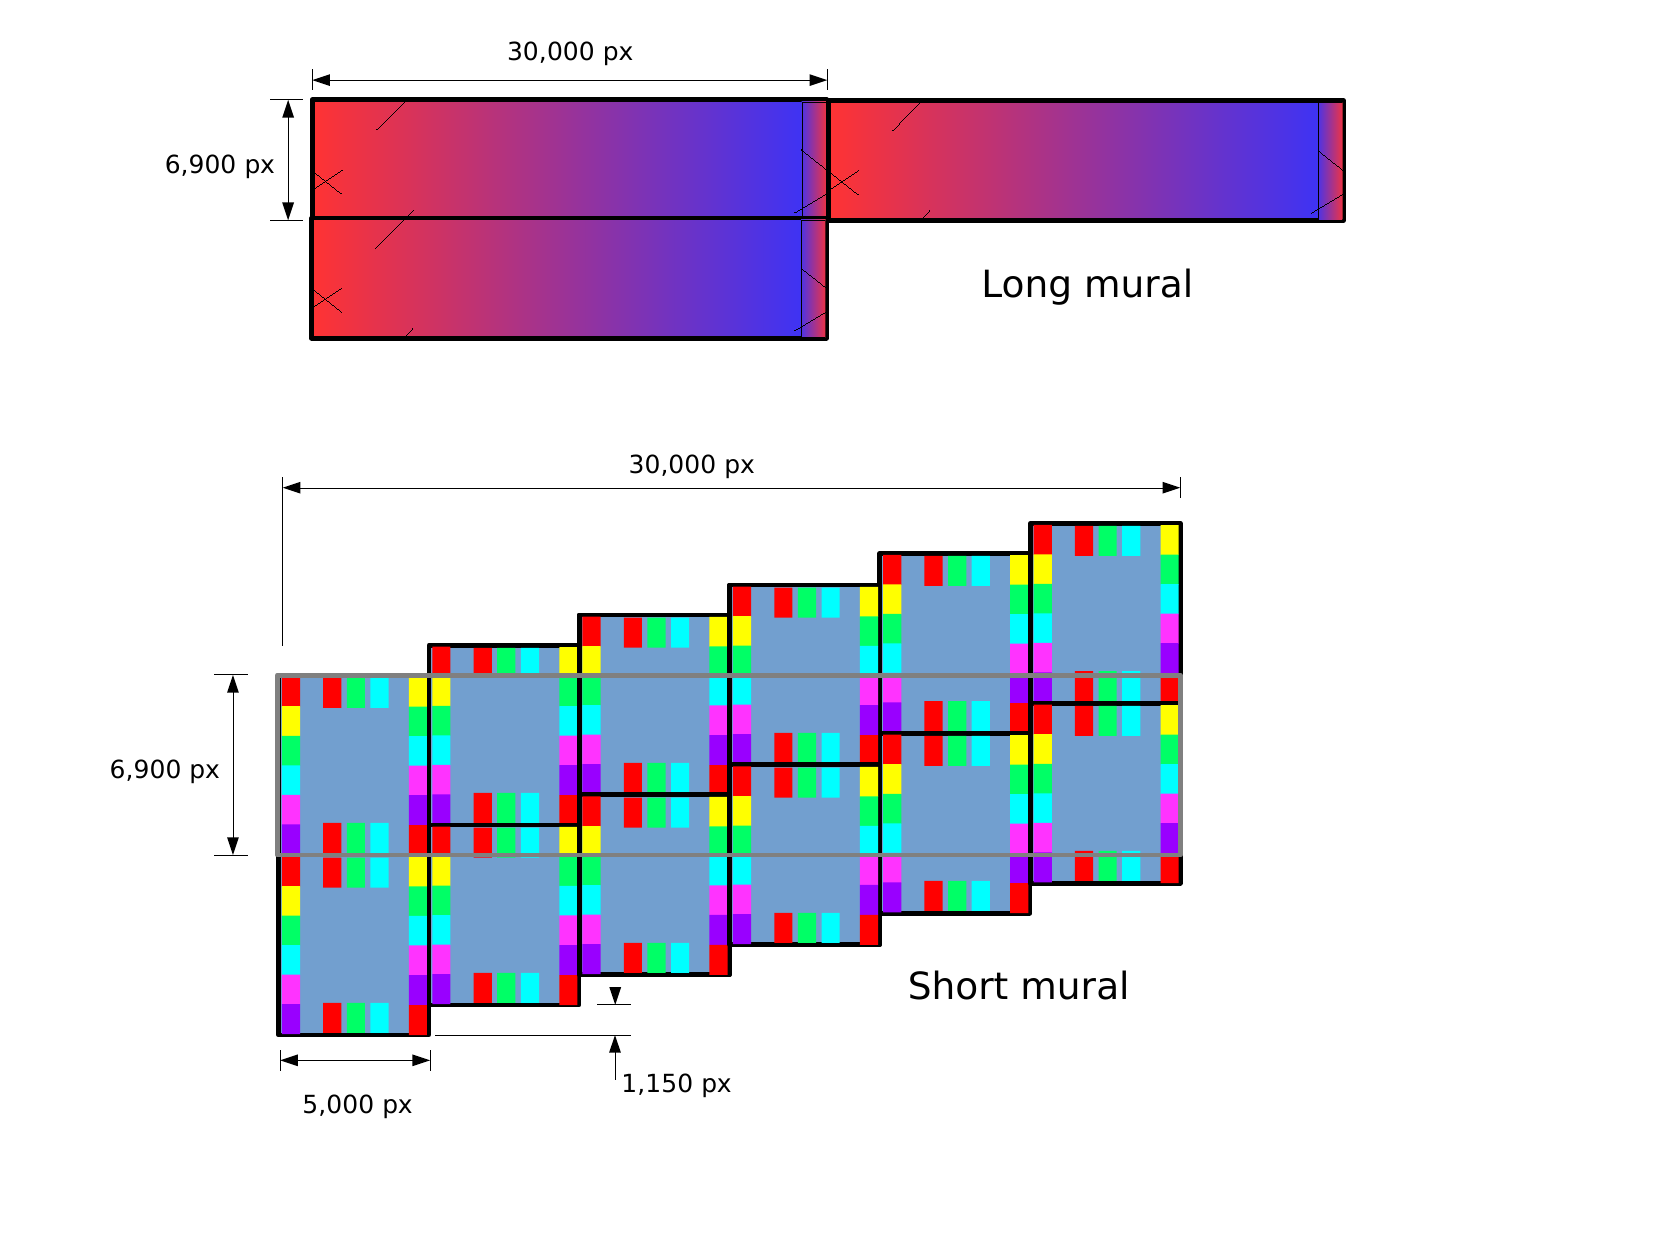

30,000 px
6,900 px
Long mural
30,000 px
6,900 px
Short mural
1,150 px
5,000 px